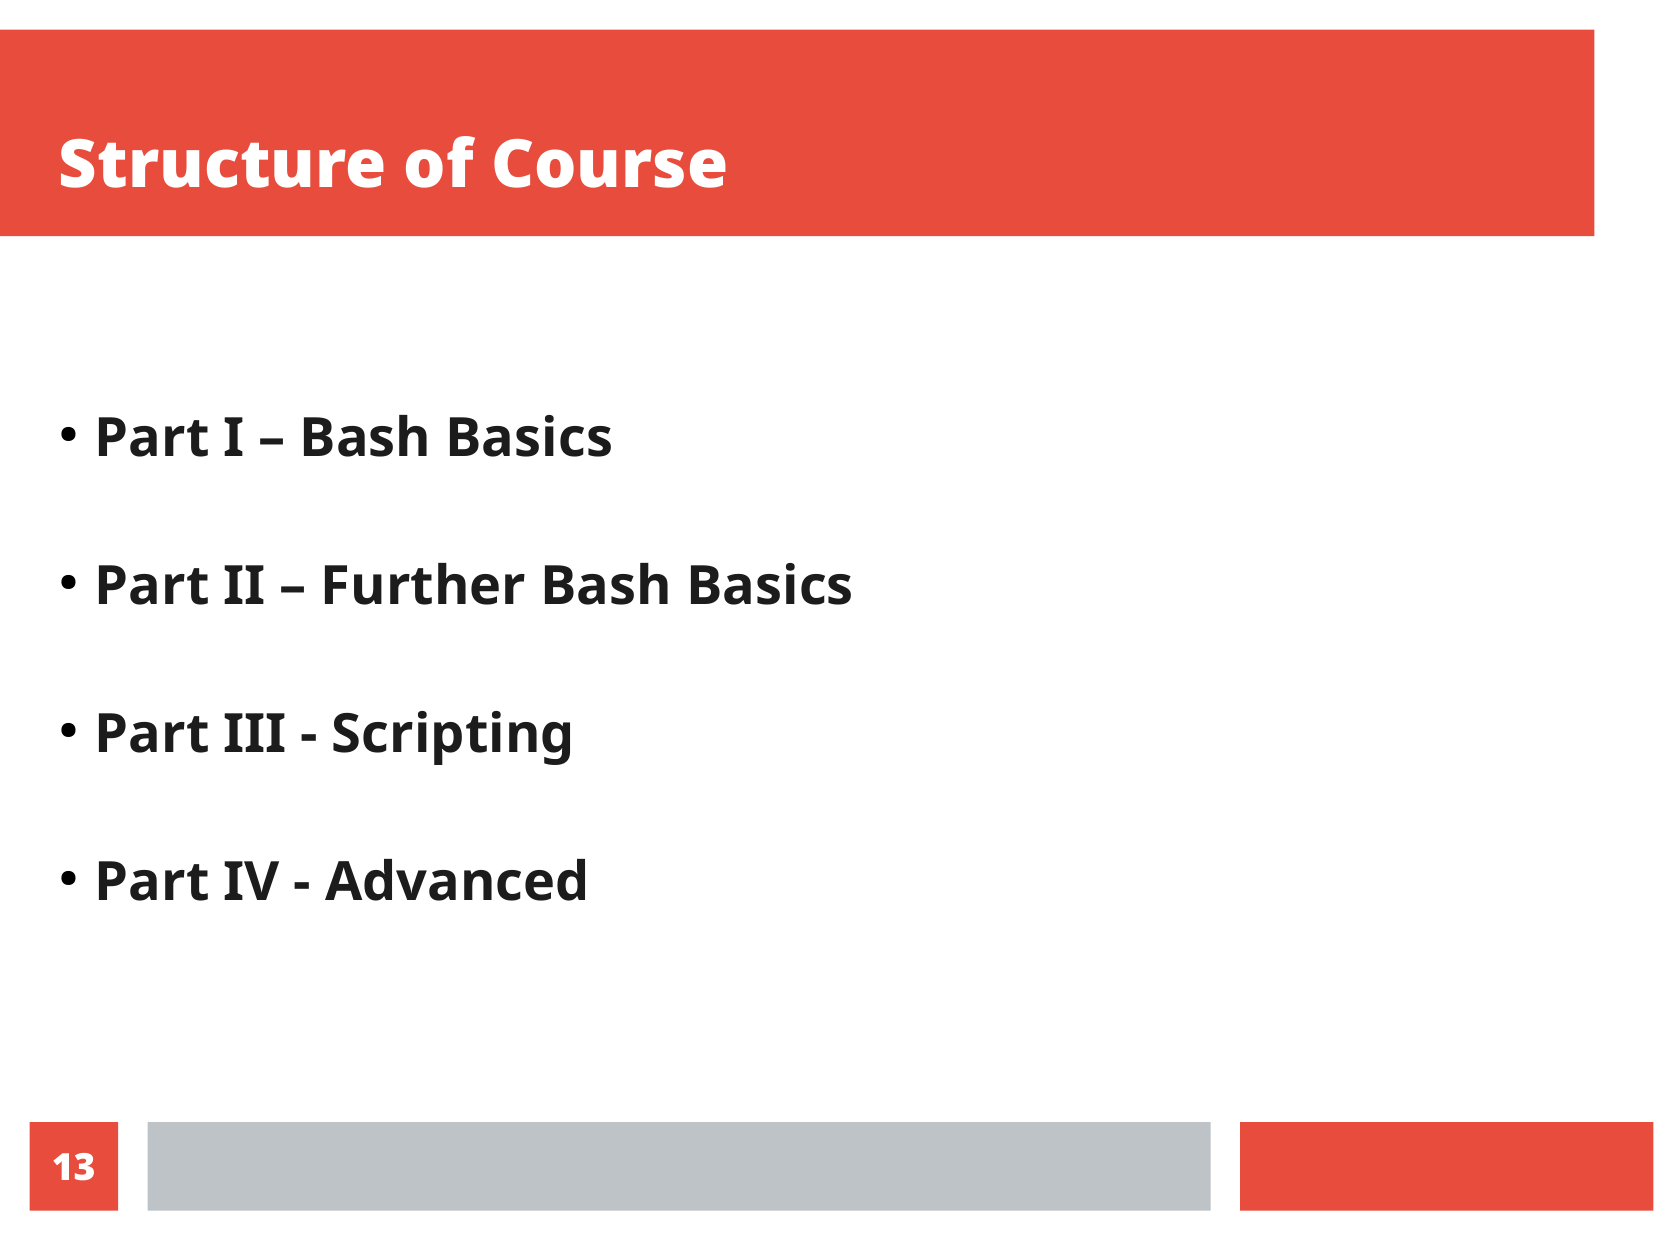

# Structure of Course
Part I – Bash Basics
Part II – Further Bash Basics
Part III - Scripting
Part IV - Advanced
13